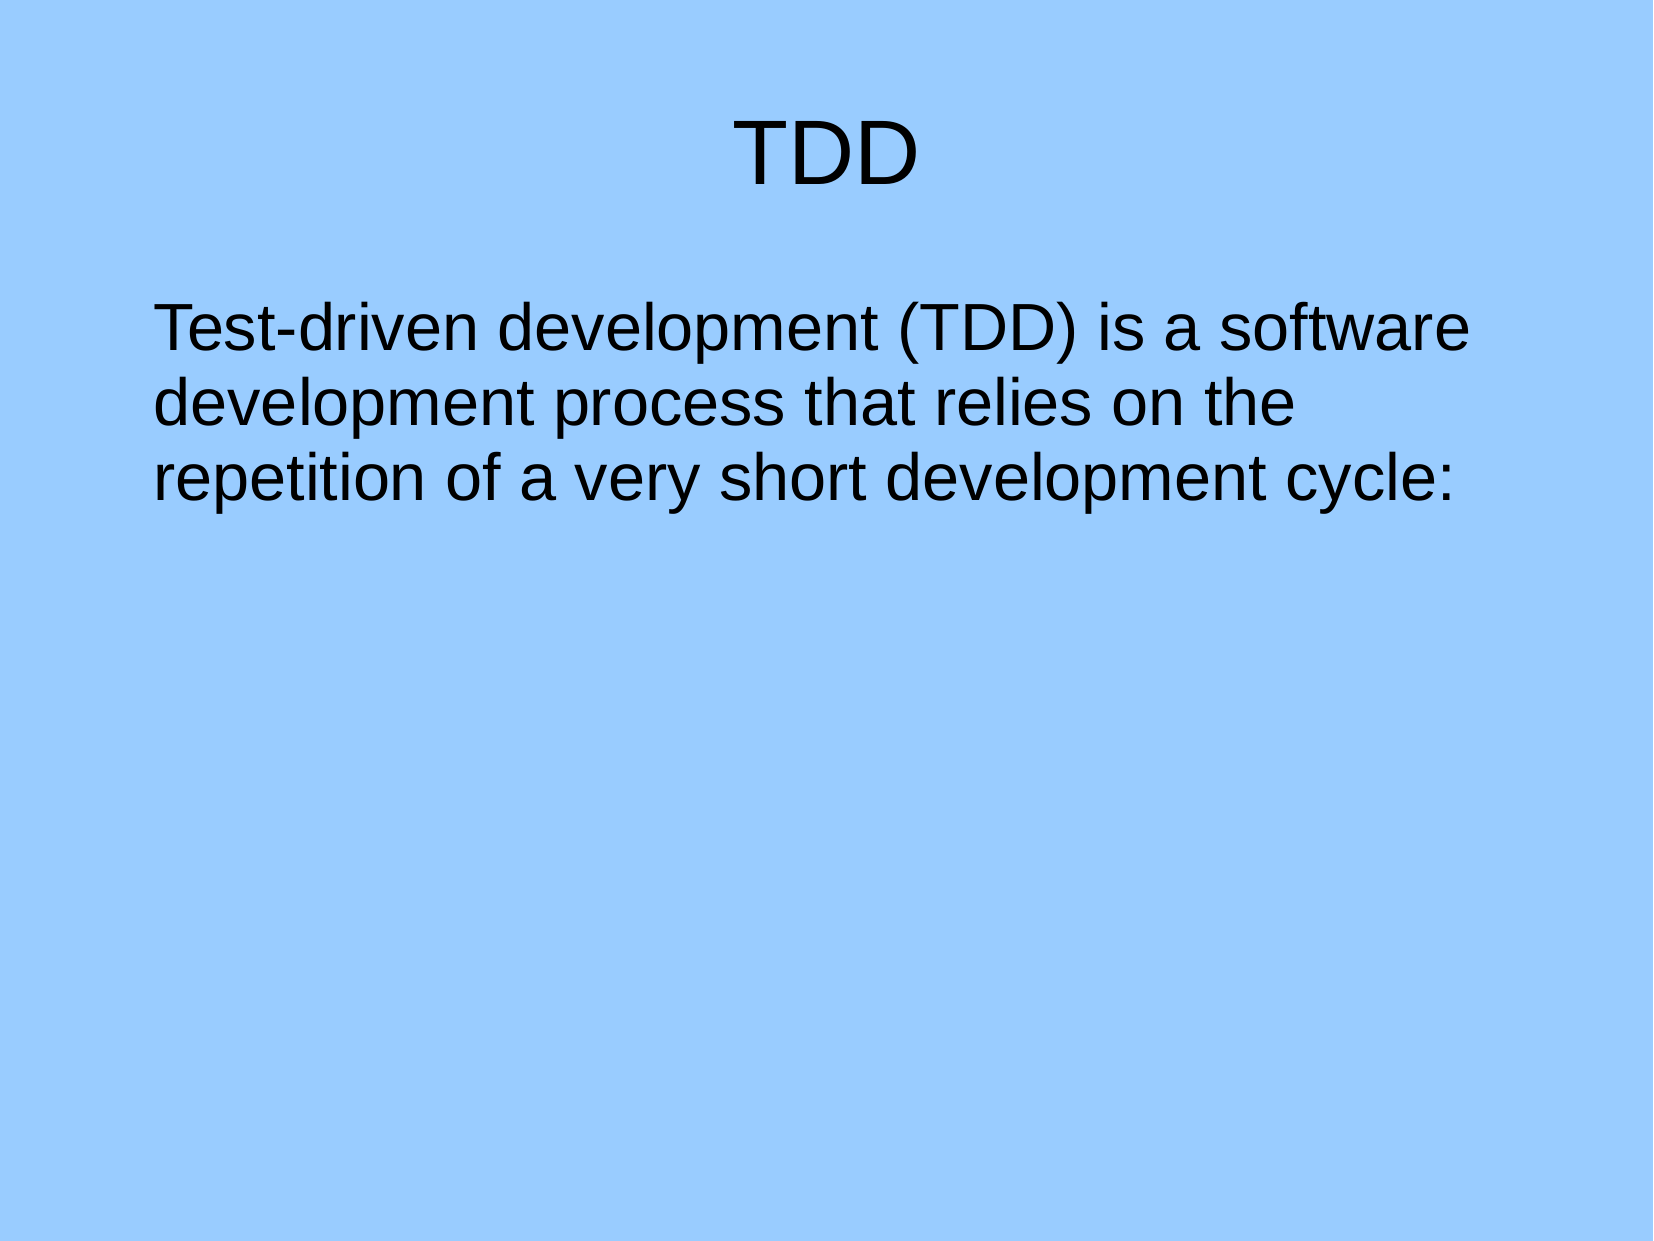

# TDD
Test-driven development (TDD) is a software development process that relies on the repetition of a very short development cycle: